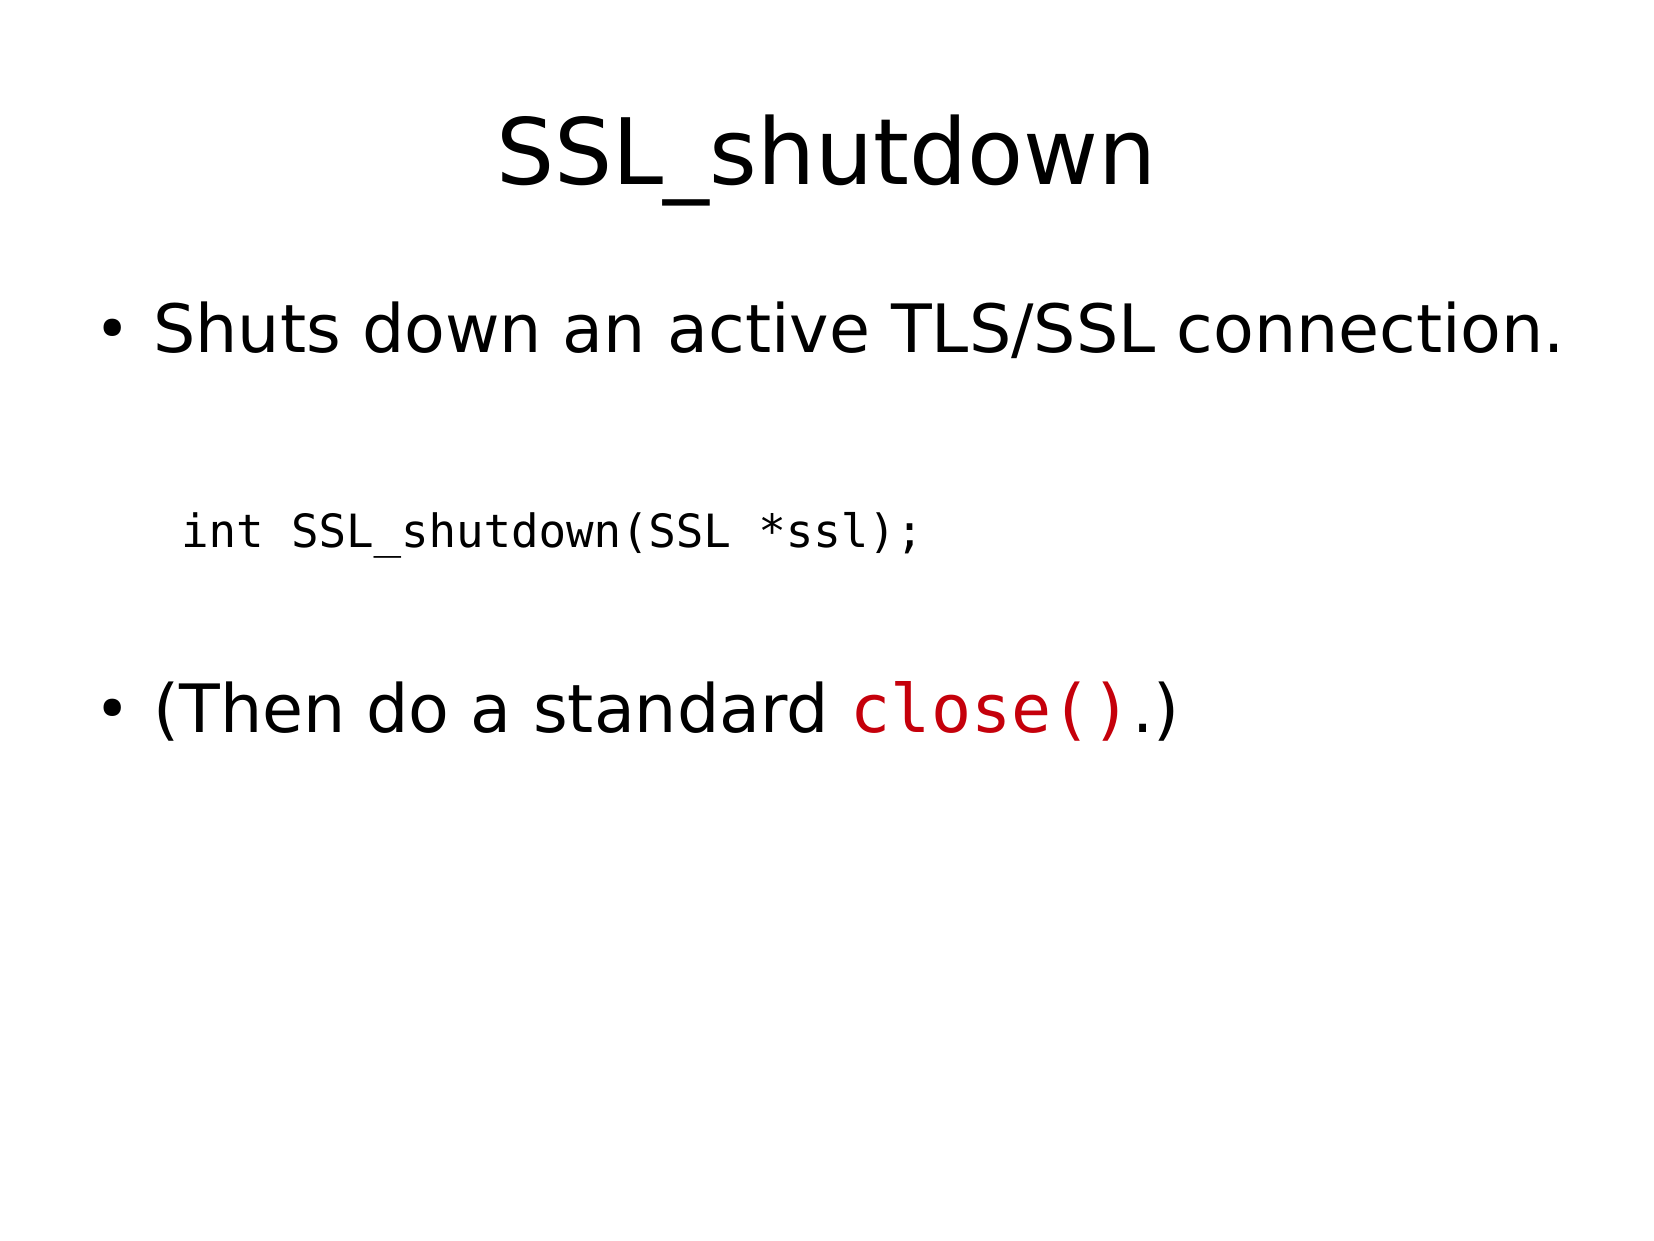

# SSL_shutdown
Shuts down an active TLS/SSL connection.
 int SSL_shutdown(SSL *ssl);
(Then do a standard close().)